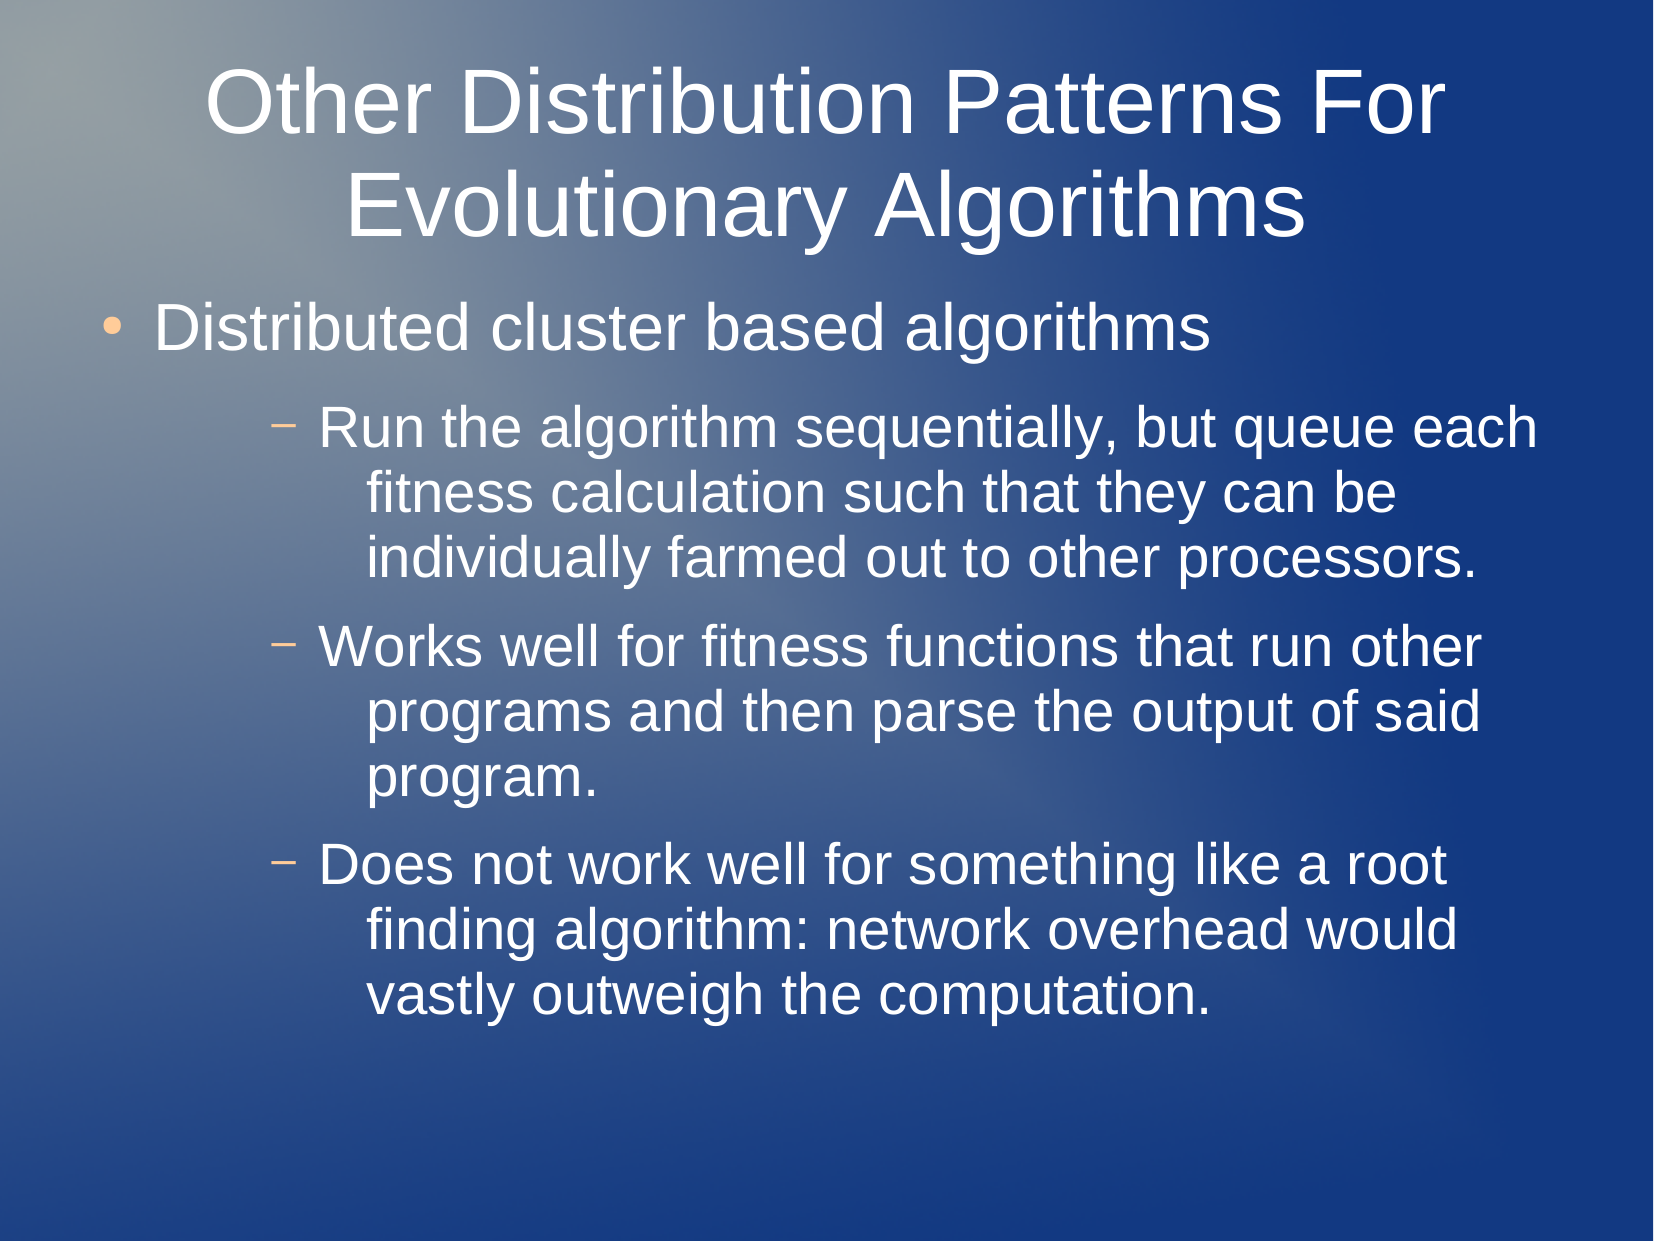

# Other Distribution Patterns For Evolutionary Algorithms
Distributed cluster based algorithms
Run the algorithm sequentially, but queue each fitness calculation such that they can be individually farmed out to other processors.
Works well for fitness functions that run other programs and then parse the output of said program.
Does not work well for something like a root finding algorithm: network overhead would vastly outweigh the computation.